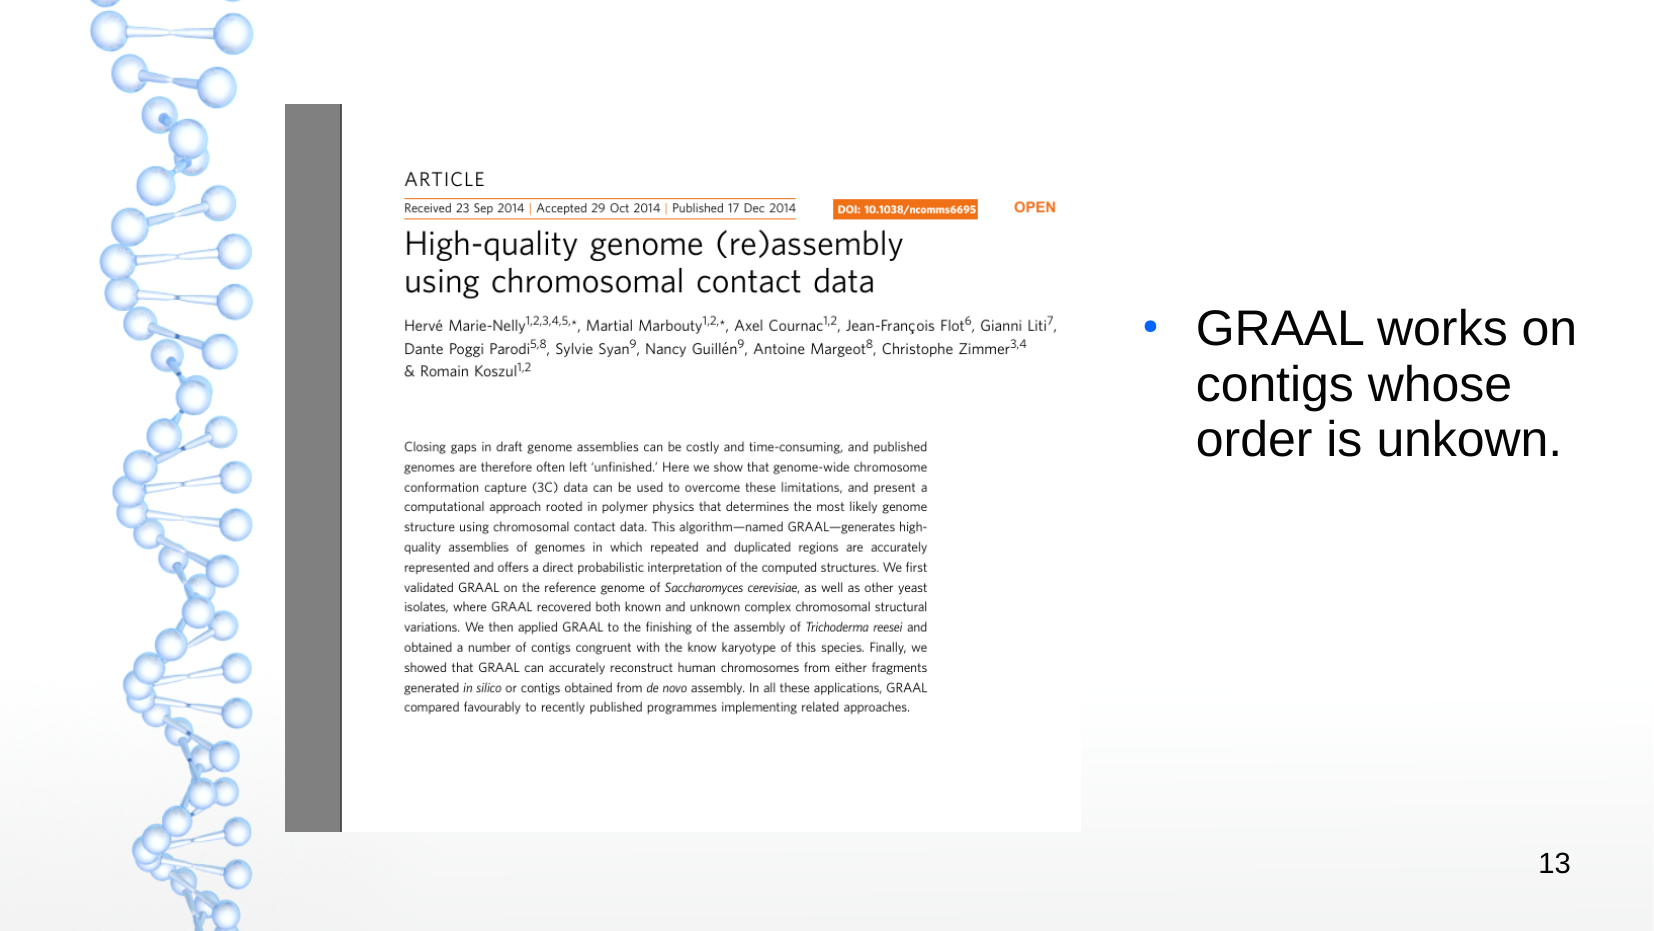

#
GRAAL works on contigs whose order is unkown.
13